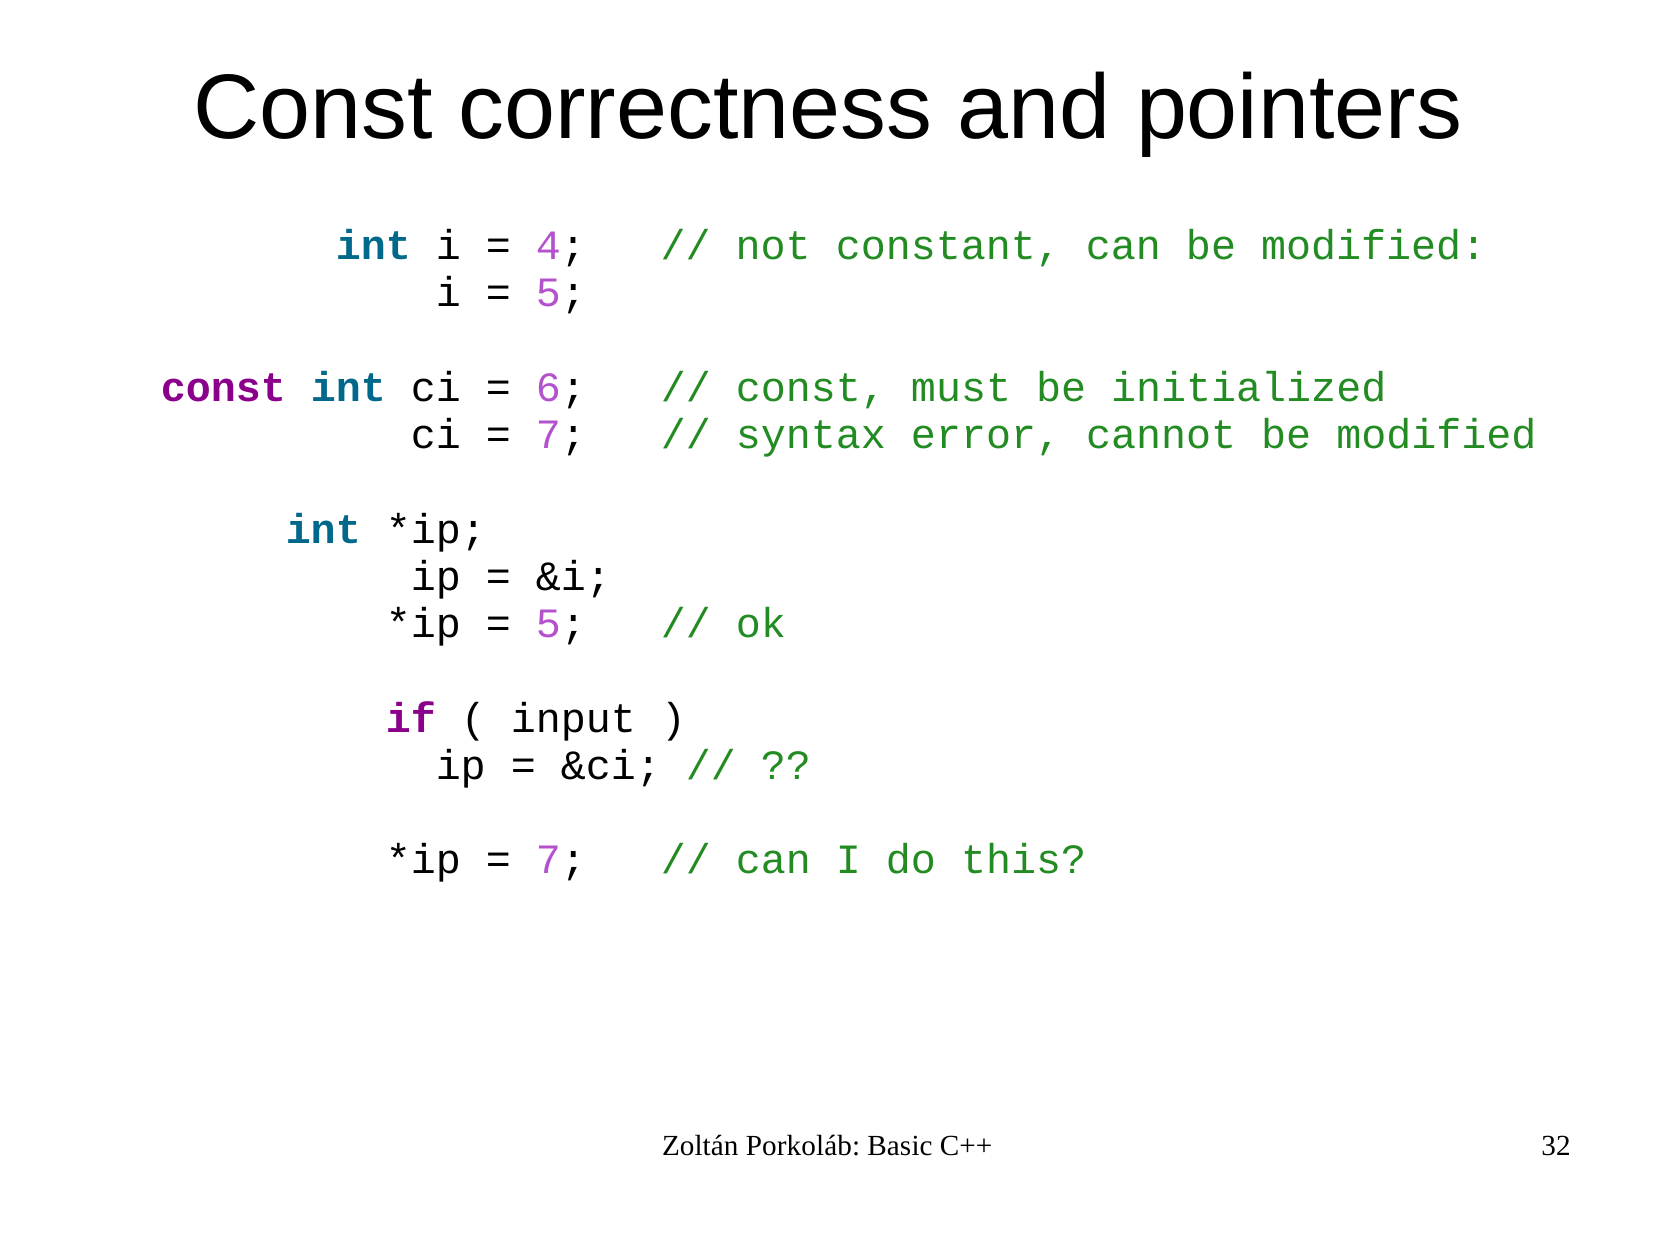

# Const correctness and pointers
 int i = 4; // not constant, can be modified:
 i = 5;
const int ci = 6; // const, must be initialized
 ci = 7; // syntax error, cannot be modified
 int *ip;
 ip = &i;
 *ip = 5; // ok
 if ( input )
 ip = &ci; // ??
 *ip = 7; // can I do this?
Zoltán Porkoláb: Basic C++
32